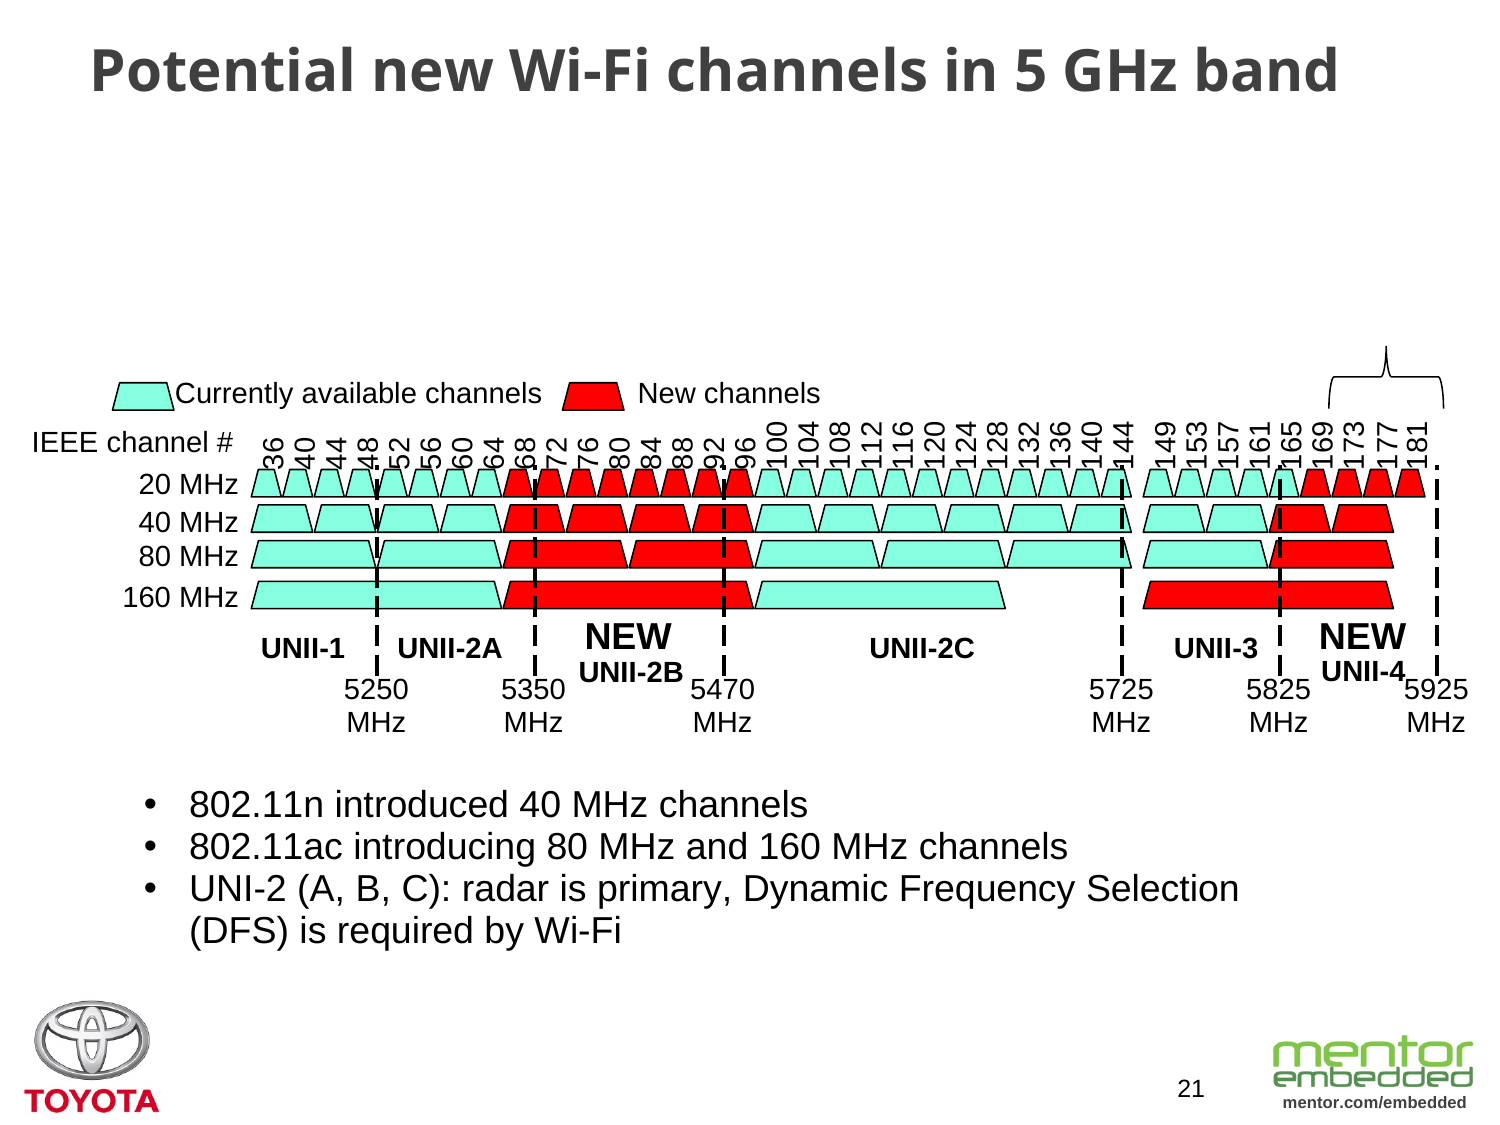

Potential new Wi-Fi channels in 5 GHz band
Currently available channels
New channels
36
40
44
48
52
56
60
64
68
72
76
80
84
88
92
96
100
104
108
112
116
120
124
128
132
136
140
144
149
153
157
161
165
169
173
177
181
IEEE channel #
20 MHz
40 MHz
80 MHz
160 MHz
NEW
NEW
UNII-1
UNII-2A
UNII-2C
UNII-3
5250
MHz
5350
MHz
5470
MHz
5725
MHz
5825
MHz
5925
MHz
UNII-4
UNII-2B
802.11n introduced 40 MHz channels
802.11ac introducing 80 MHz and 160 MHz channels
UNI-2 (A, B, C): radar is primary, Dynamic Frequency Selection (DFS) is required by Wi-Fi